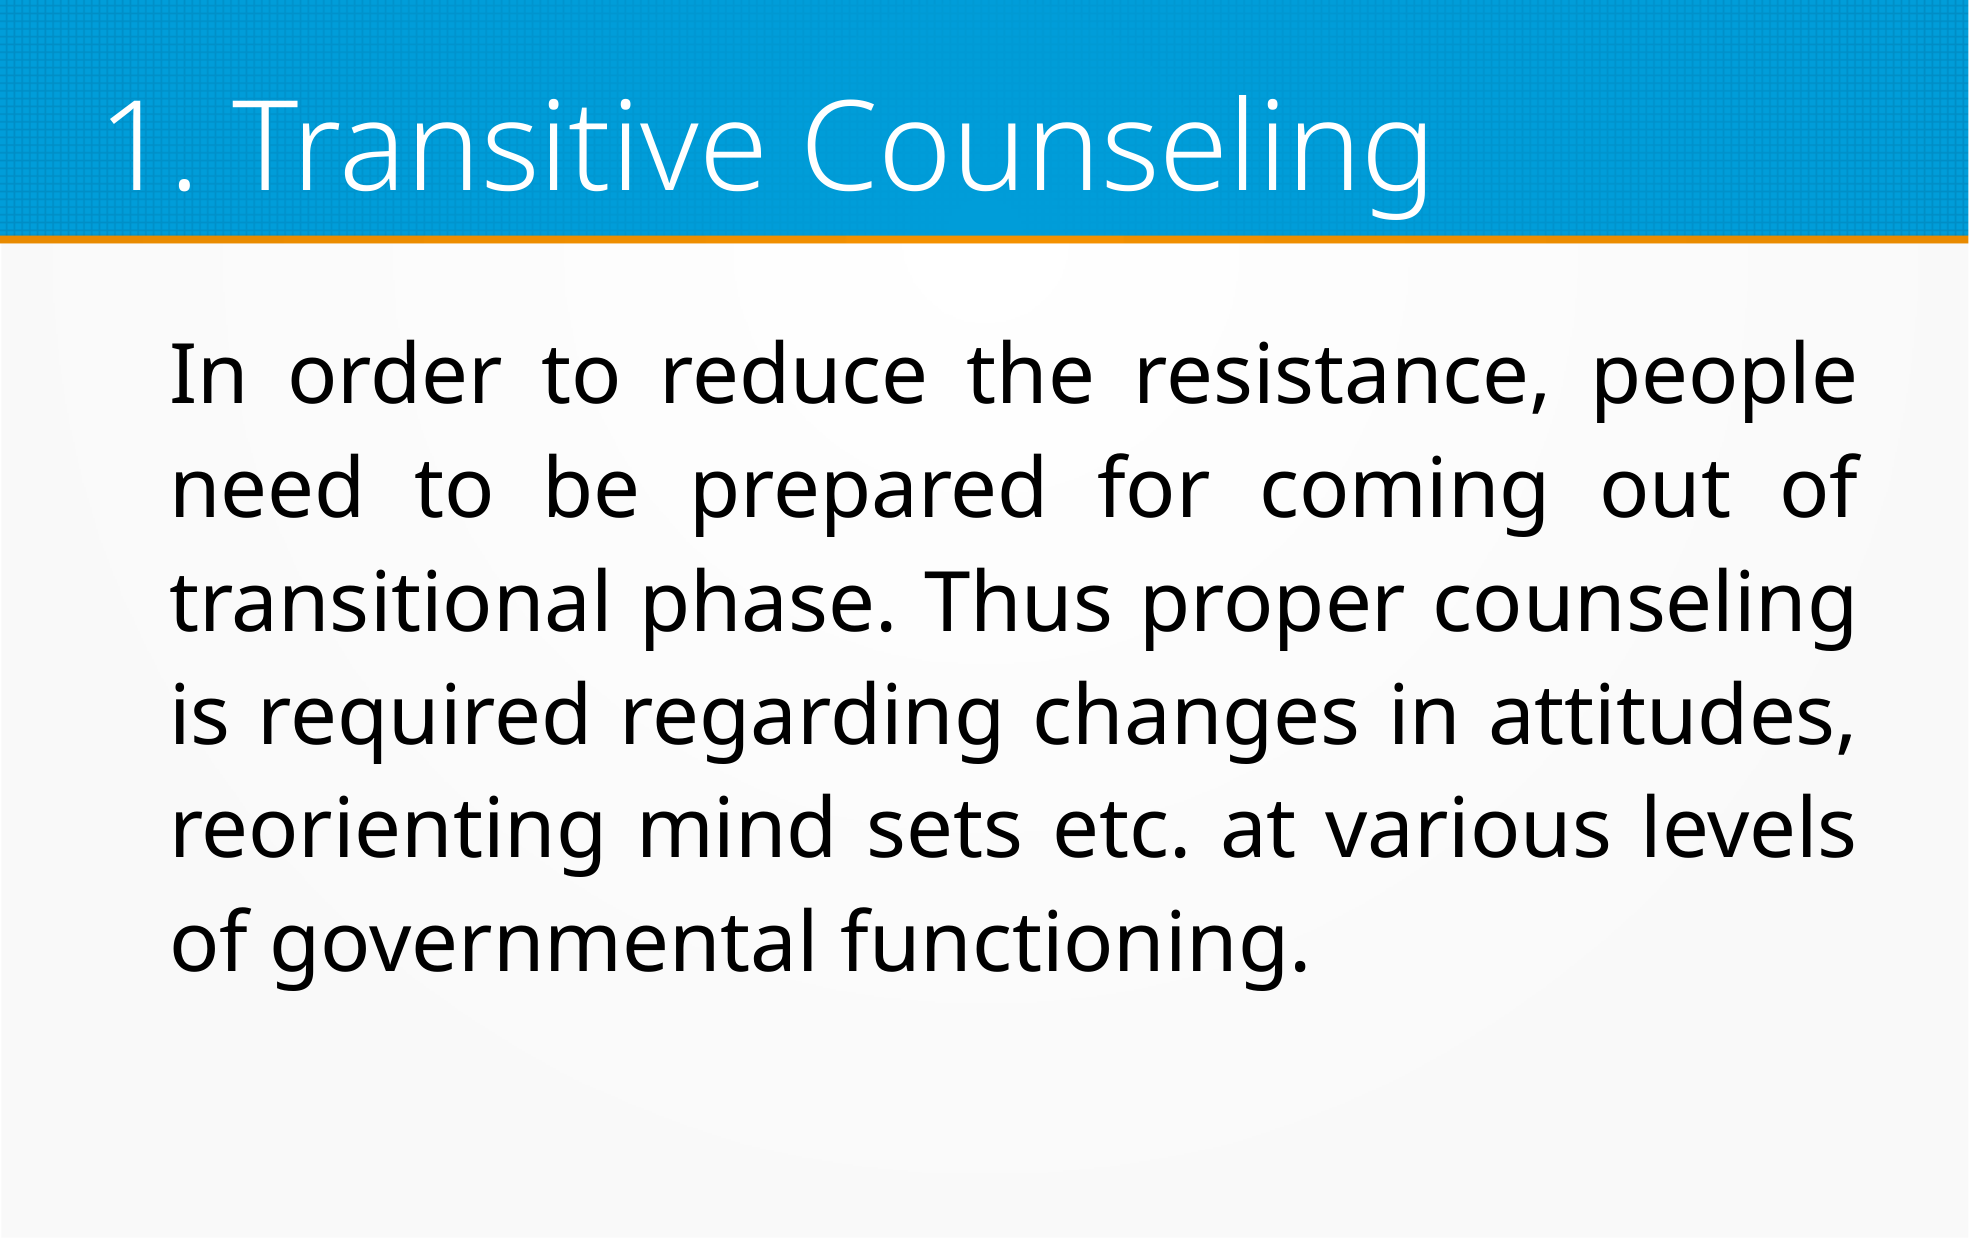

# 1. Transitive Counseling
In order to reduce the resistance, people need to be prepared for coming out of transitional phase. Thus proper counseling is required regarding changes in attitudes, reorienting mind sets etc. at various levels of governmental functioning.